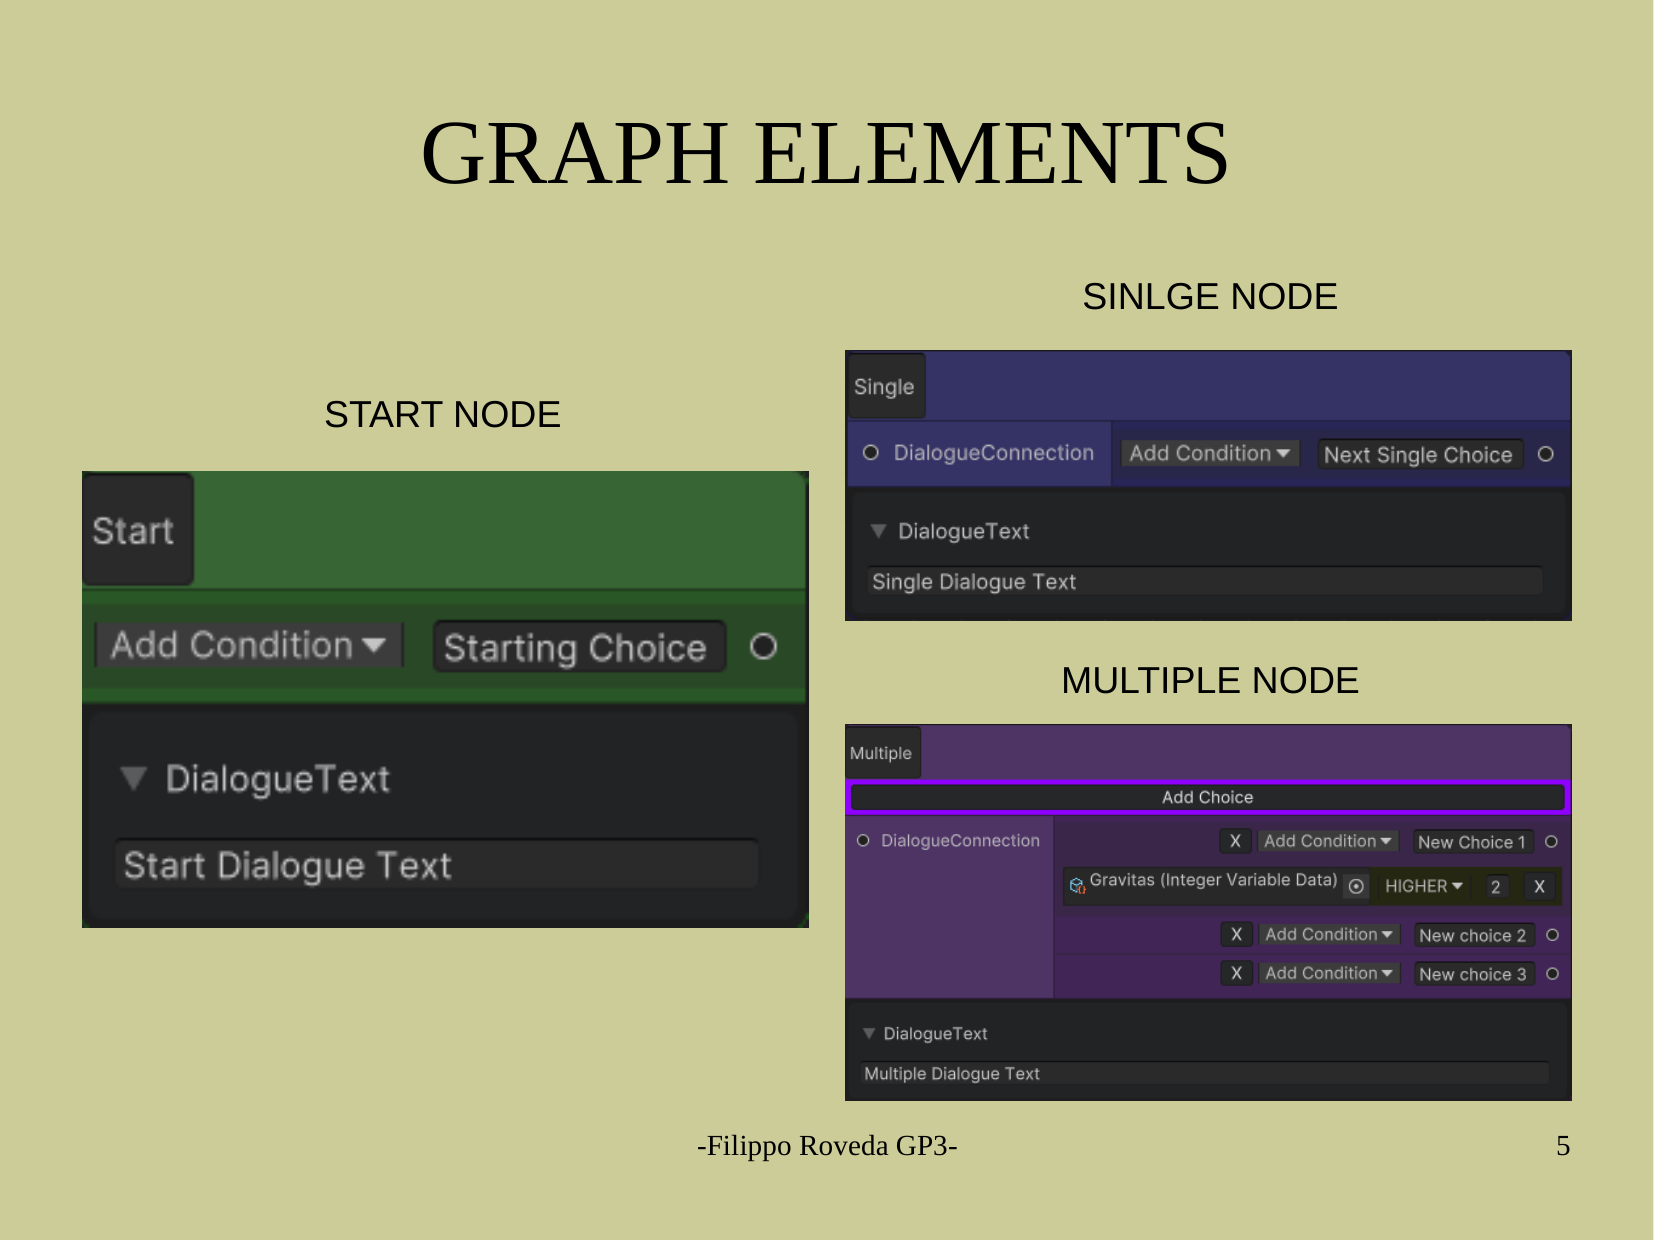

# GRAPH ELEMENTS
SINLGE NODE
START NODE
MULTIPLE NODE
-Filippo Roveda GP3-
5